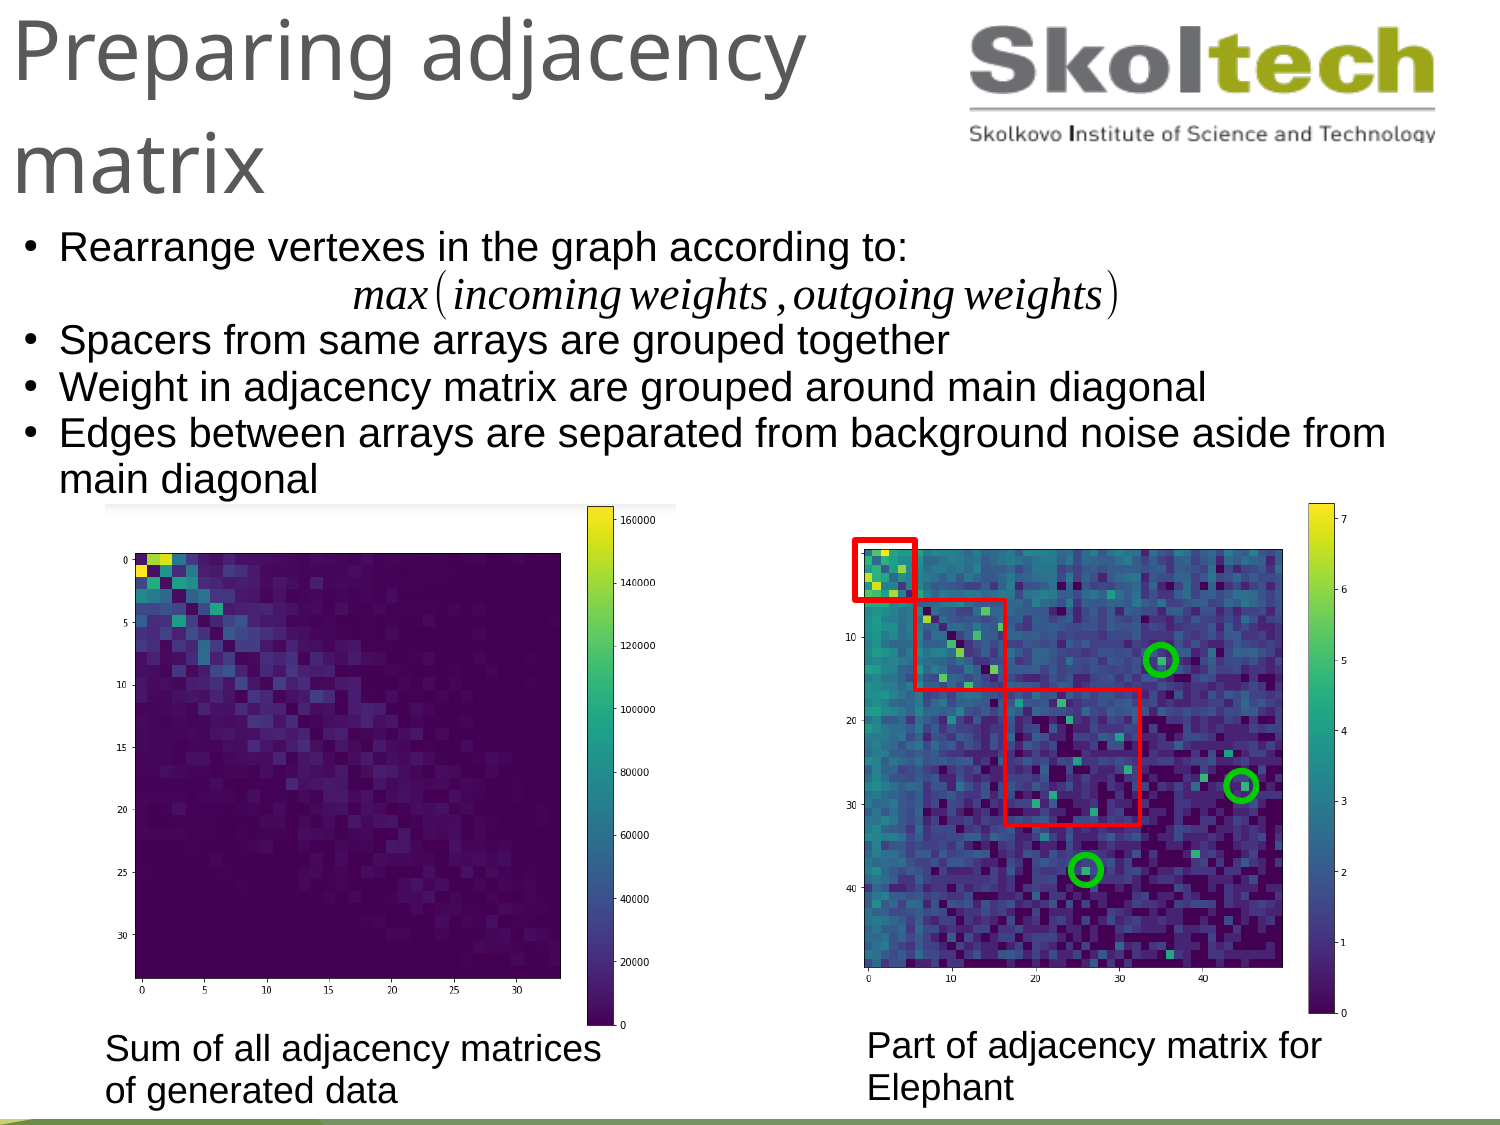

Preparing adjacency matrix
Rearrange vertexes in the graph according to:
Spacers from same arrays are grouped together
Weight in adjacency matrix are grouped around main diagonal
Edges between arrays are separated from background noise aside from main diagonal
Part of adjacency matrix for Elephant
Sum of all adjacency matrices of generated data